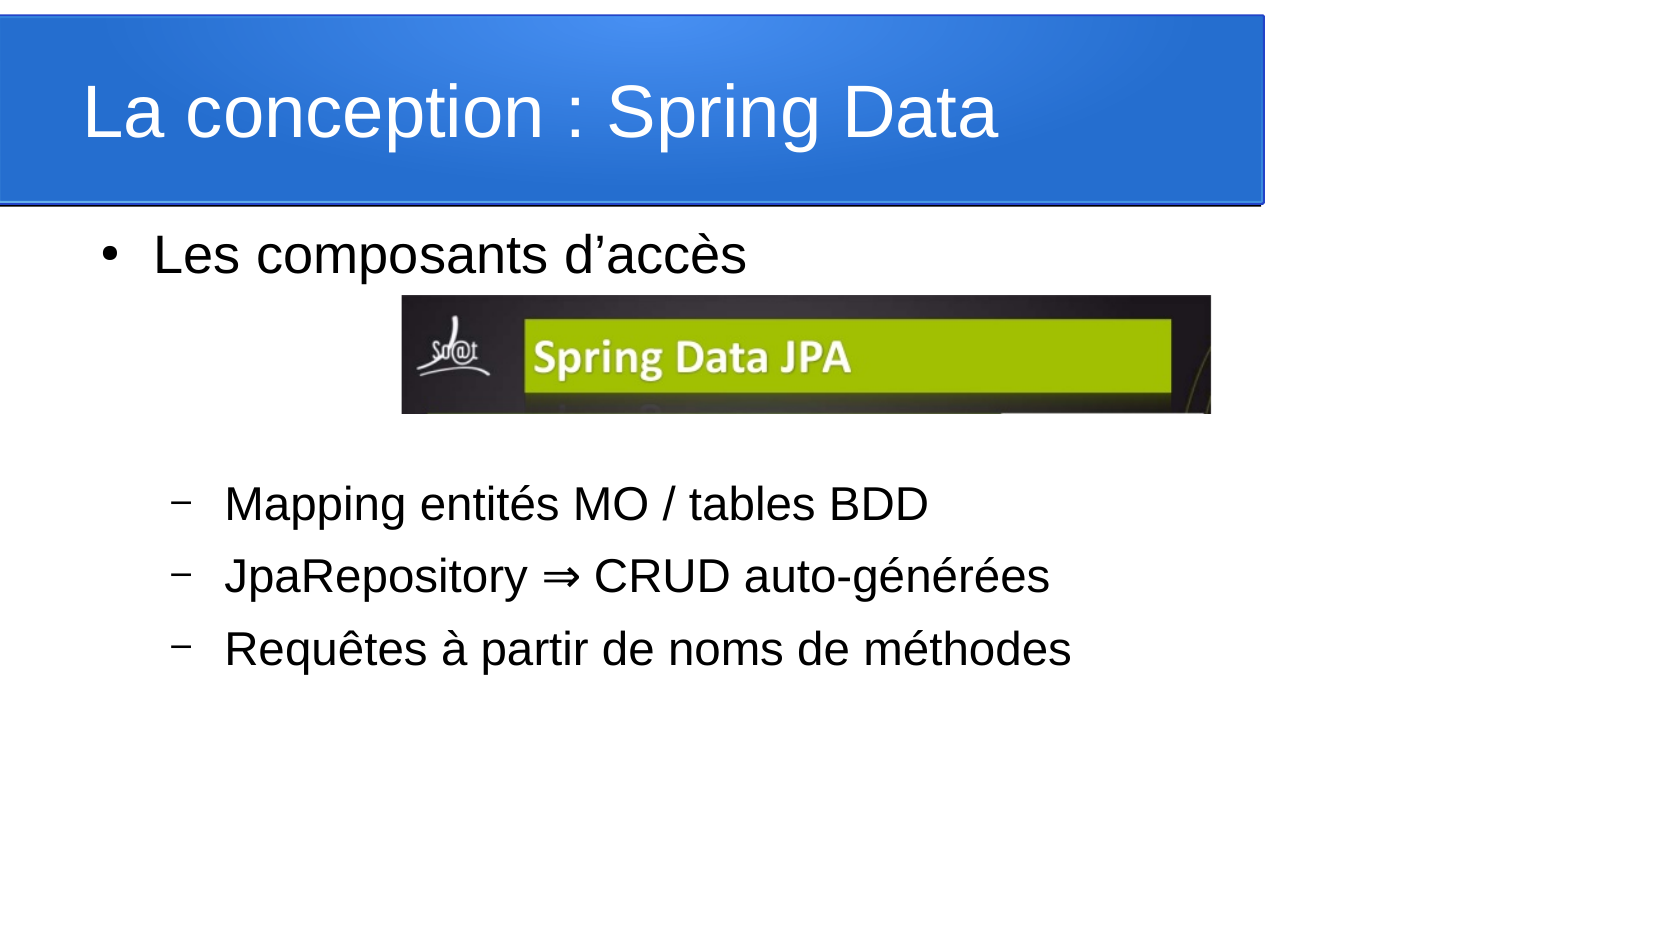

# La conception : Spring Data
Les composants d’accès
Mapping entités MO / tables BDD
JpaRepository ⇒ CRUD auto-générées
Requêtes à partir de noms de méthodes